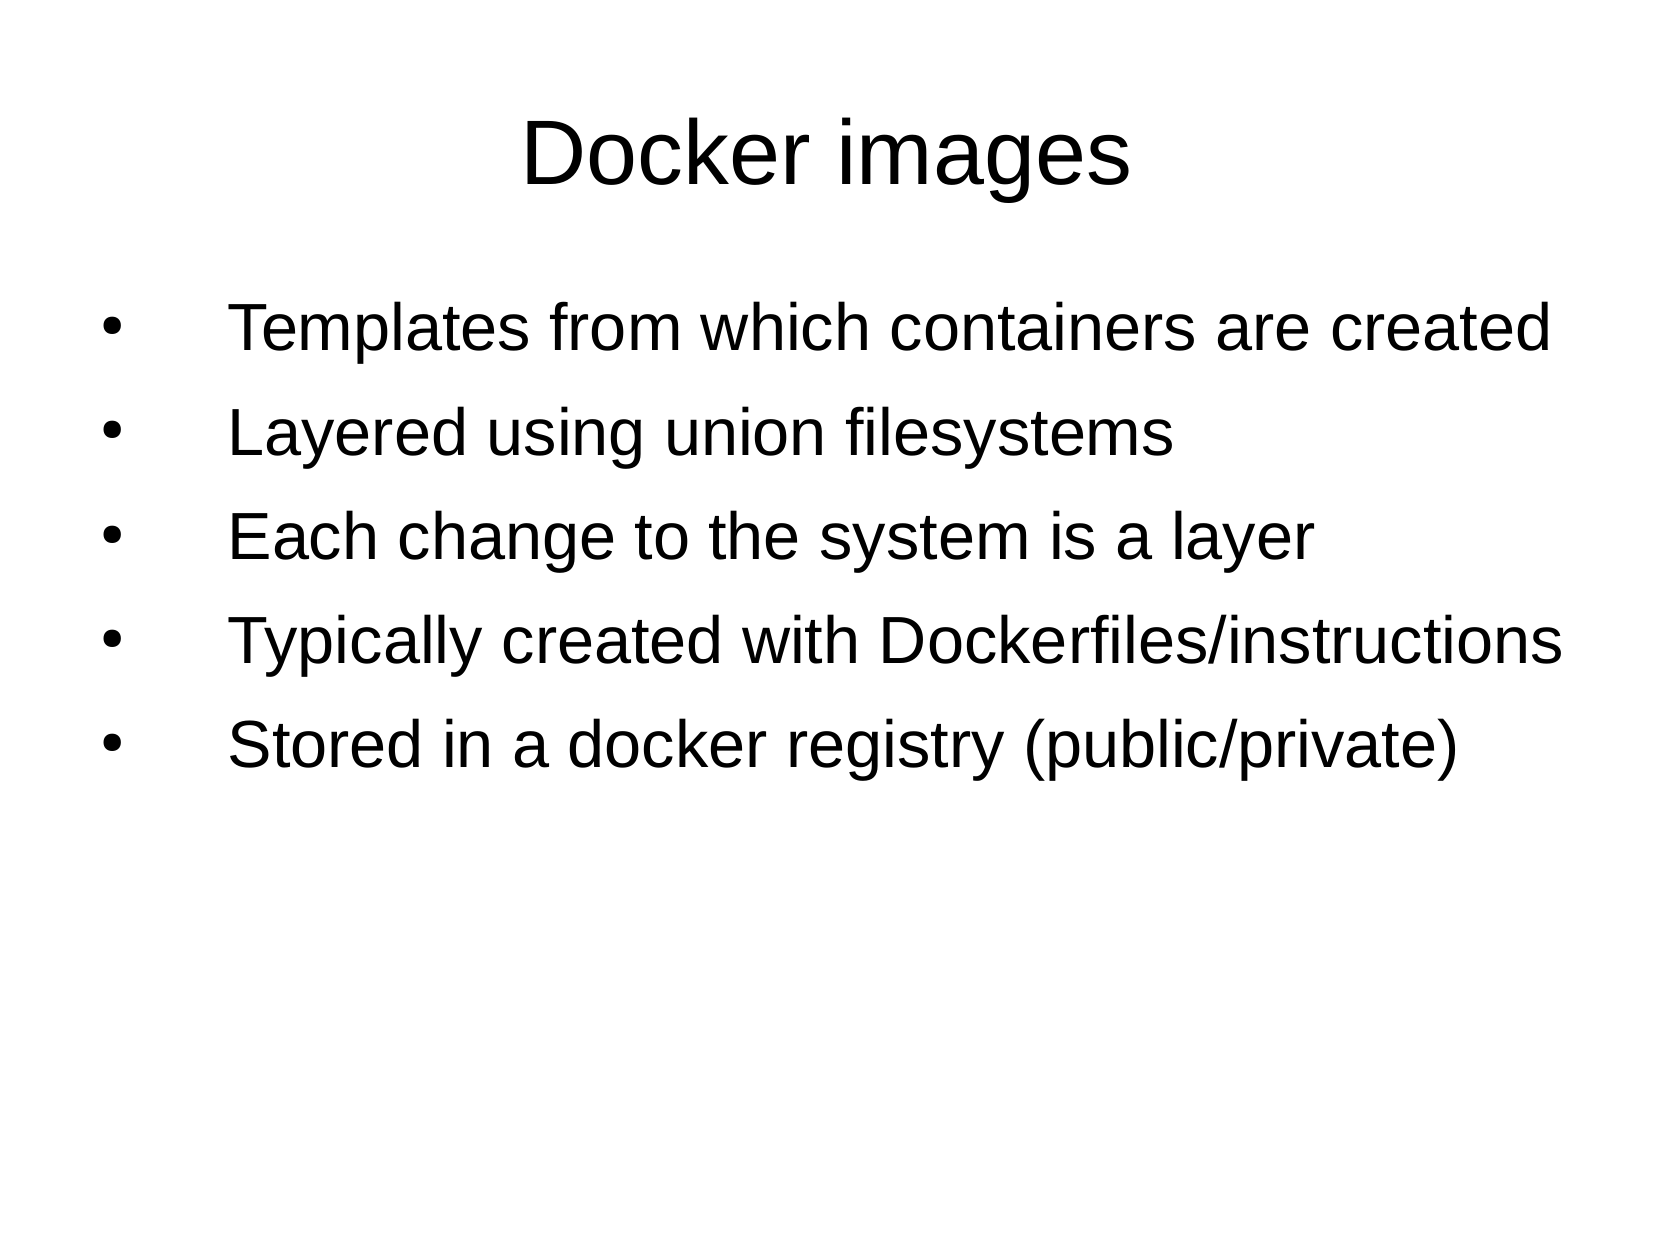

# Docker images
 Templates from which containers are created
 Layered using union filesystems
 Each change to the system is a layer
 Typically created with Dockerfiles/instructions
 Stored in a docker registry (public/private)